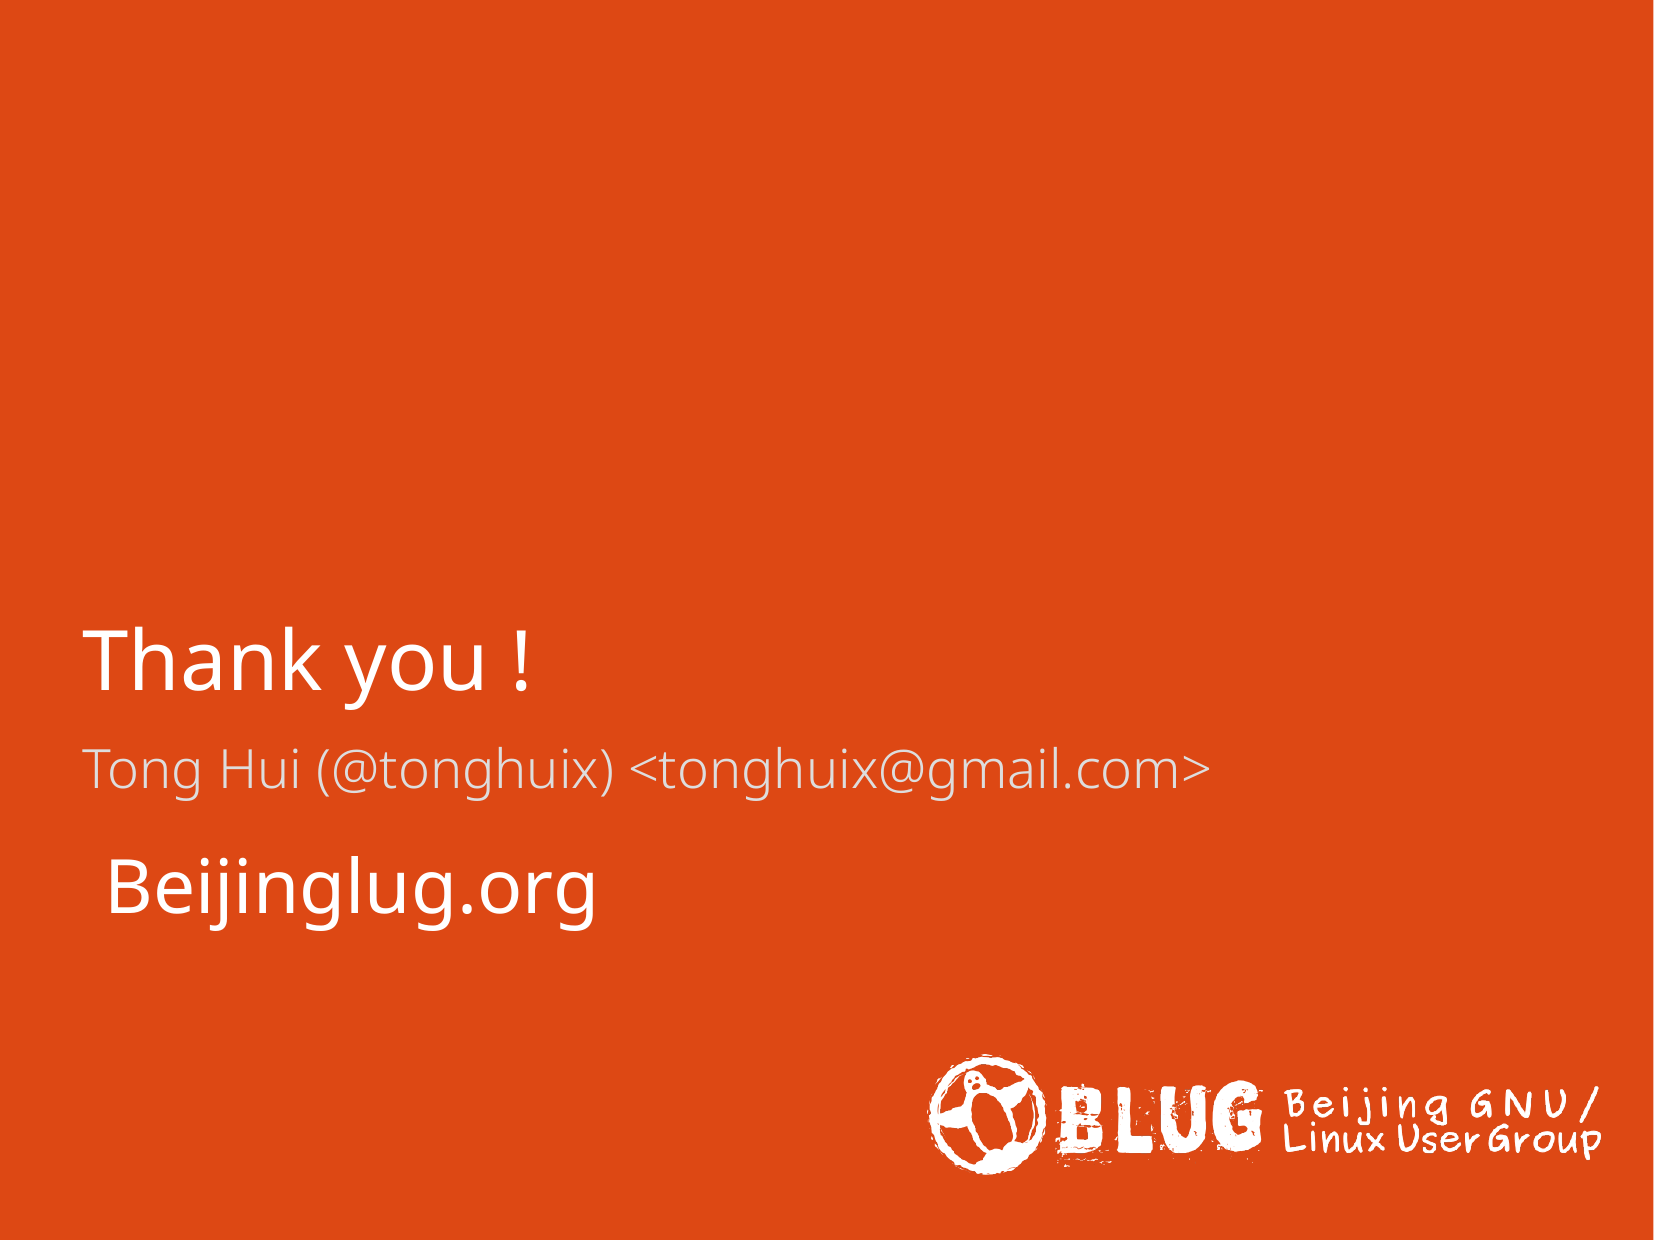

# Thank you !
Tong Hui (@tonghuix) <tonghuix@gmail.com>
Beijinglug.org